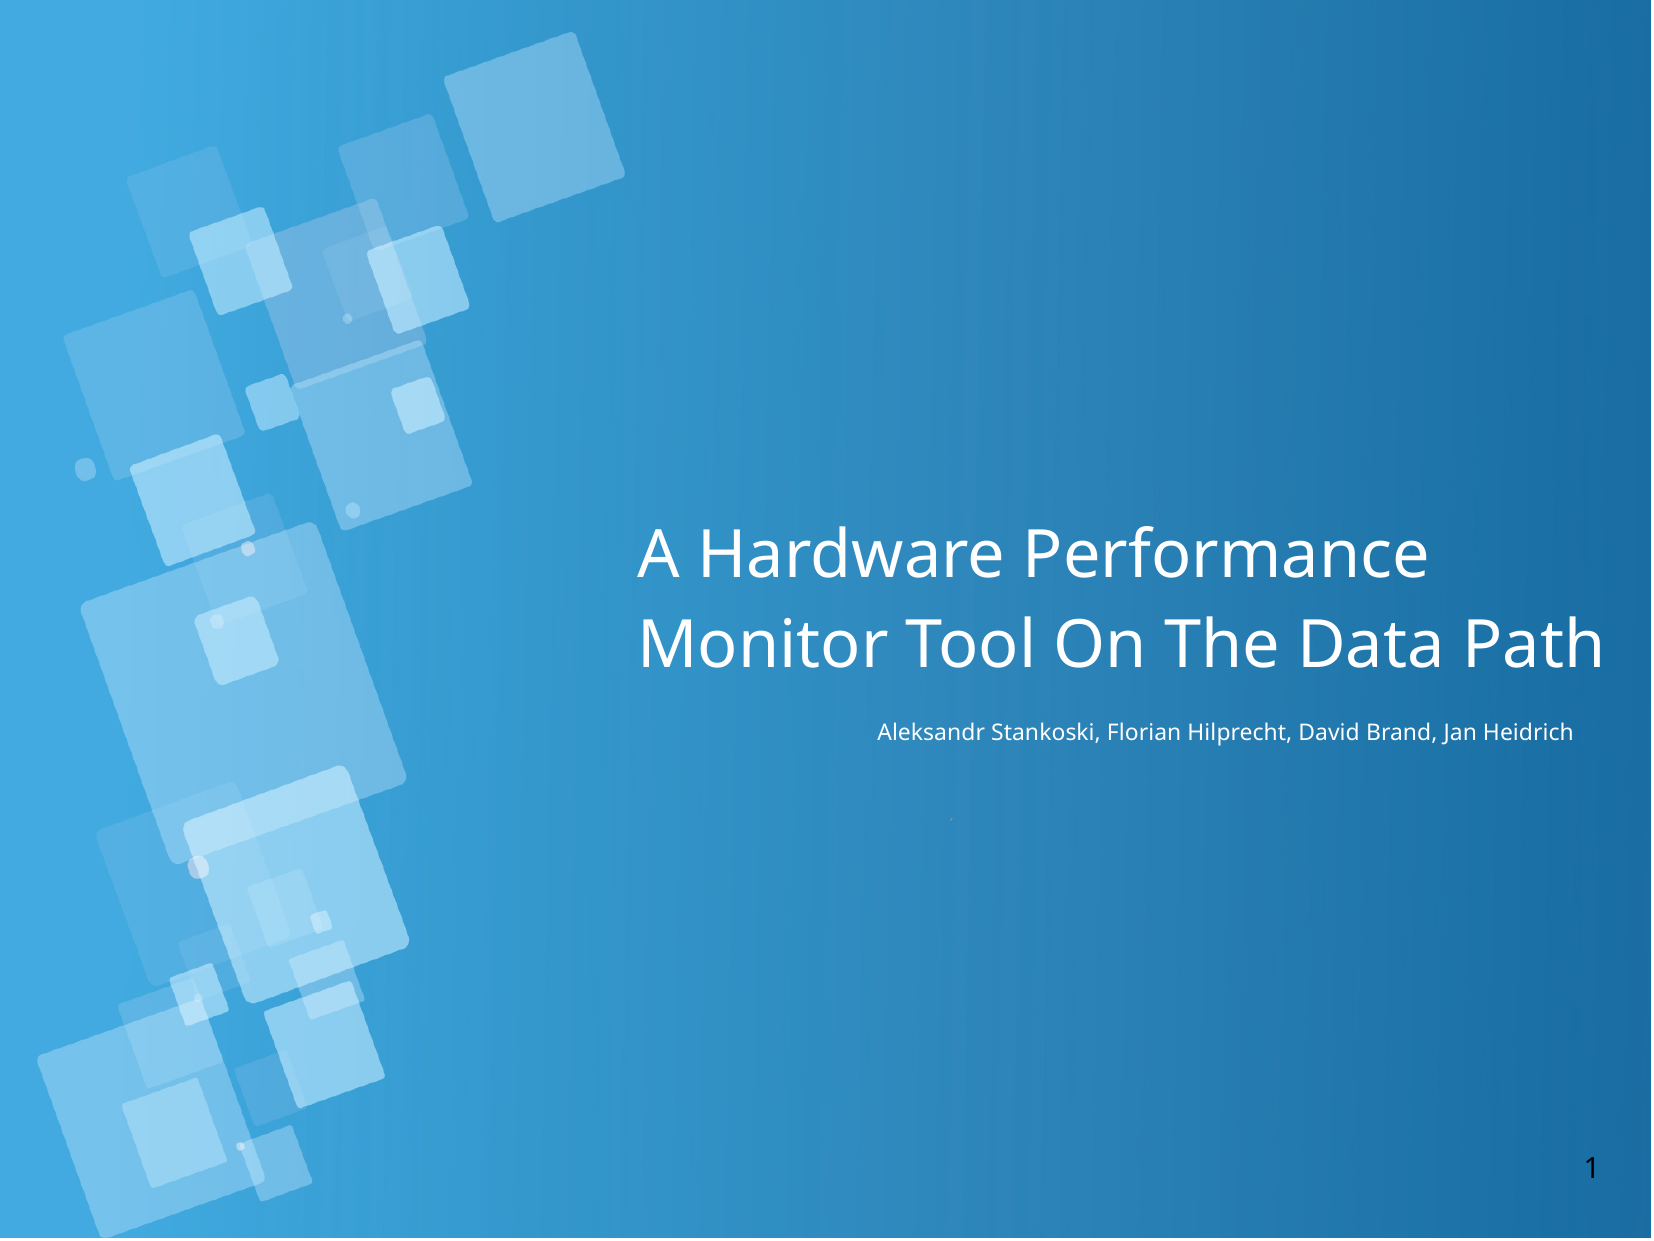

# A Hardware Performance Monitor Tool On The Data Path
Aleksandr Stankoski, Florian Hilprecht, David Brand, Jan Heidrich
1